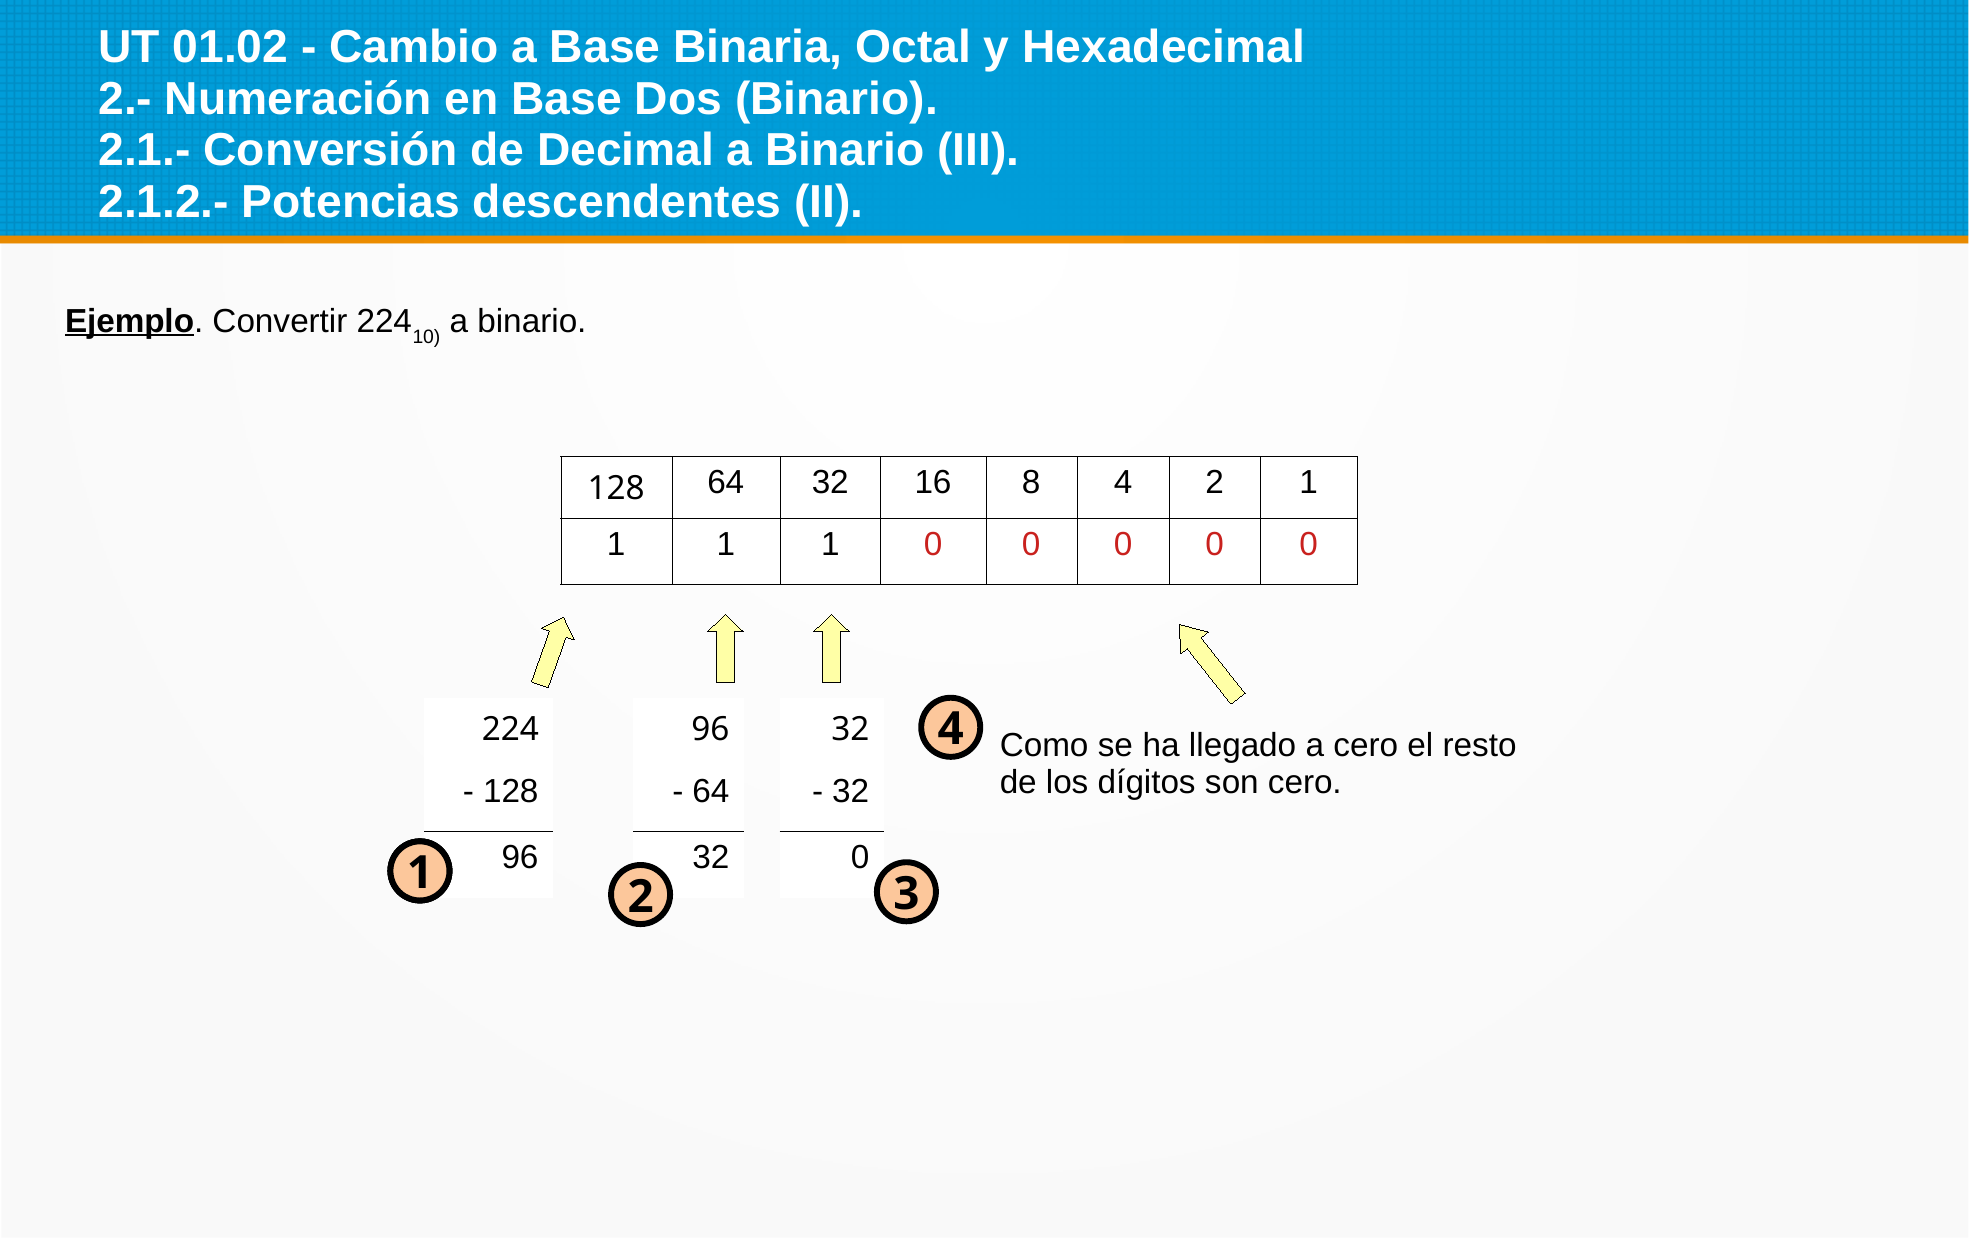

# UT 01.02 - Cambio a Base Binaria, Octal y Hexadecimal 2.- Numeración en Base Dos (Binario). 2.1.- Conversión de Decimal a Binario (III). 2.1.2.- Potencias descendentes (II).
Ejemplo. Convertir 22410) a binario.
| 128 | 64 | 32 | 16 | 8 | 4 | 2 | 1 |
| --- | --- | --- | --- | --- | --- | --- | --- |
| 1 | 1 | 1 | 0 | 0 | 0 | 0 | 0 |
| 224 |
| --- |
| - 128 |
| 96 |
| 96 |
| --- |
| - 64 |
| 32 |
| 32 |
| --- |
| - 32 |
| 0 |
4
Como se ha llegado a cero el resto de los dígitos son cero.
1
1
1
3
2